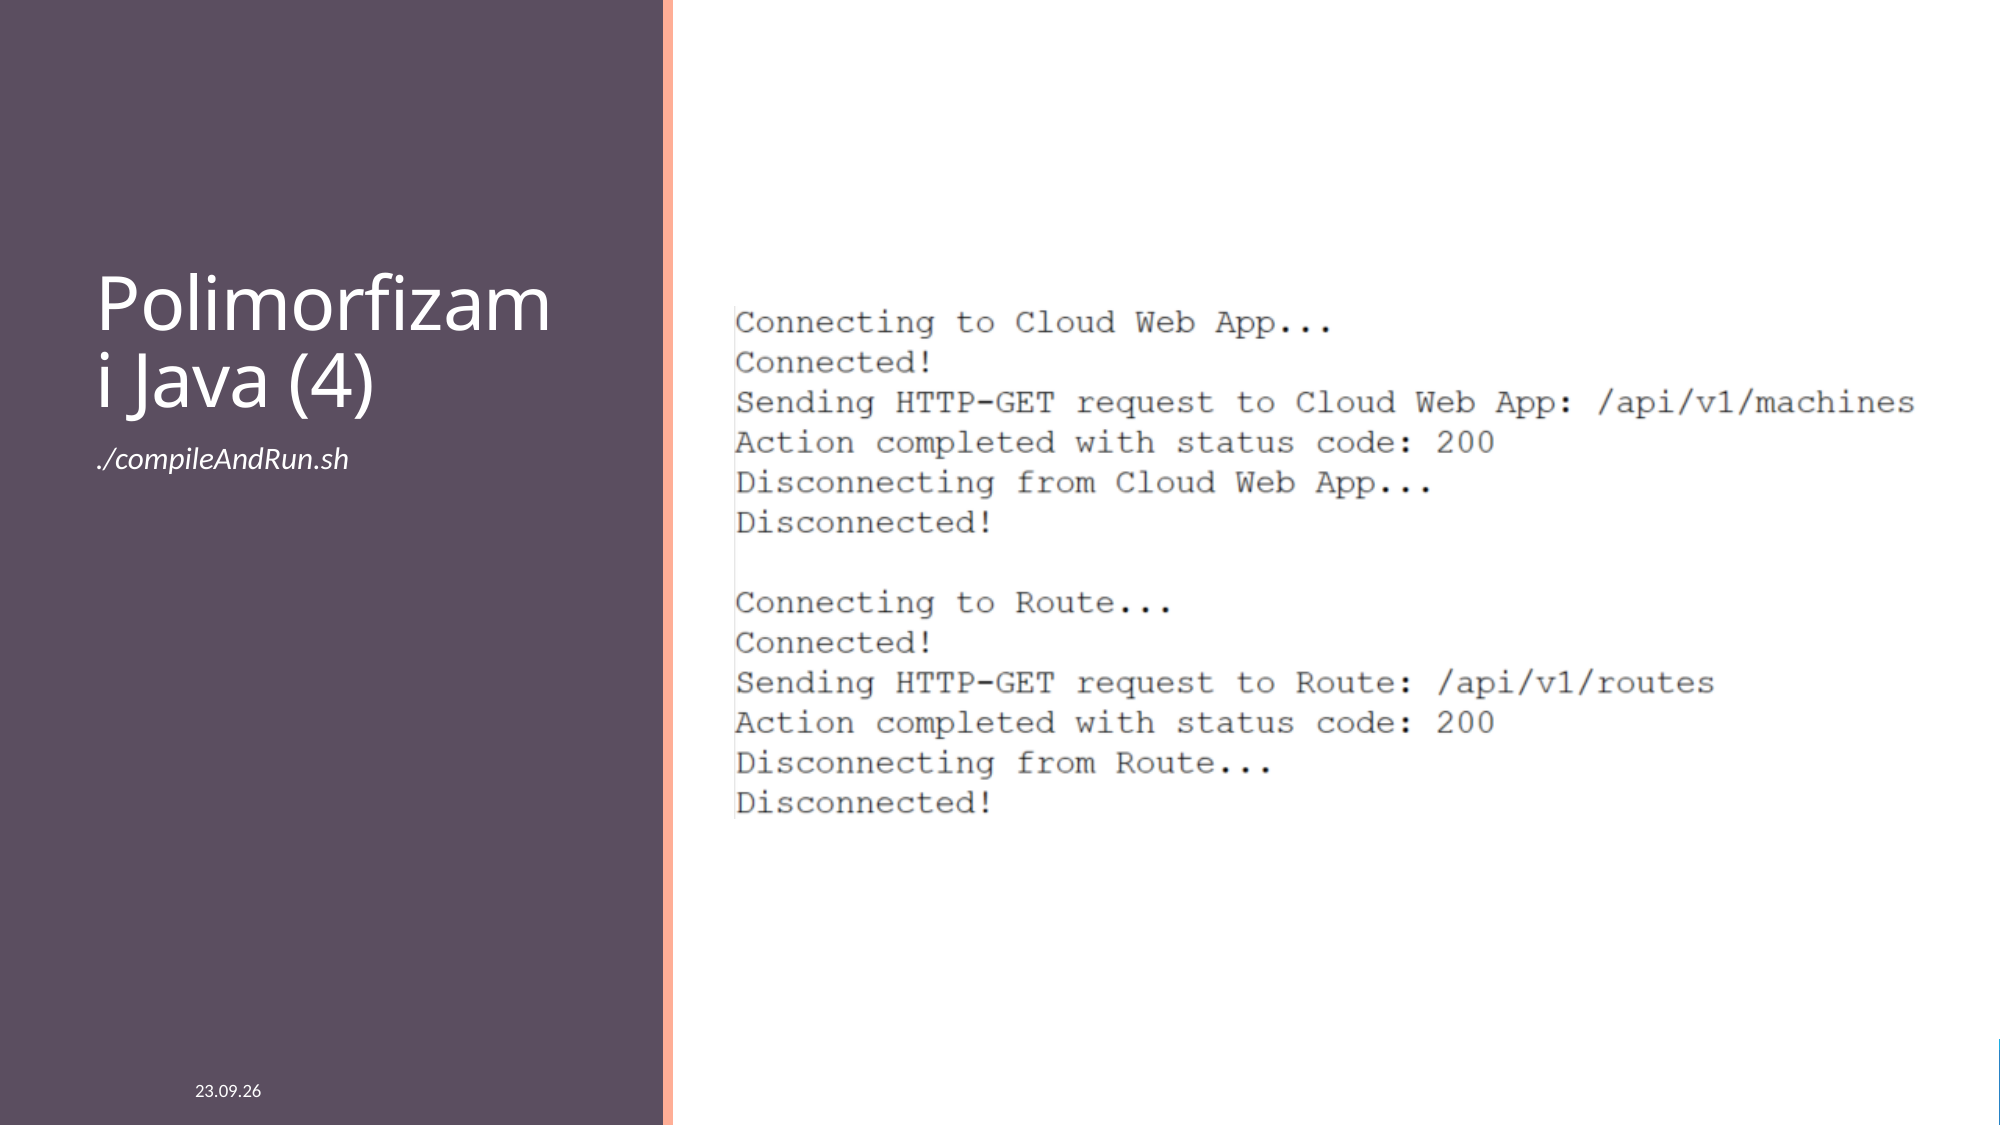

# Polimorfizam i Java (4)
./compileAndRun.sh
Polimorfizam "under the hood"